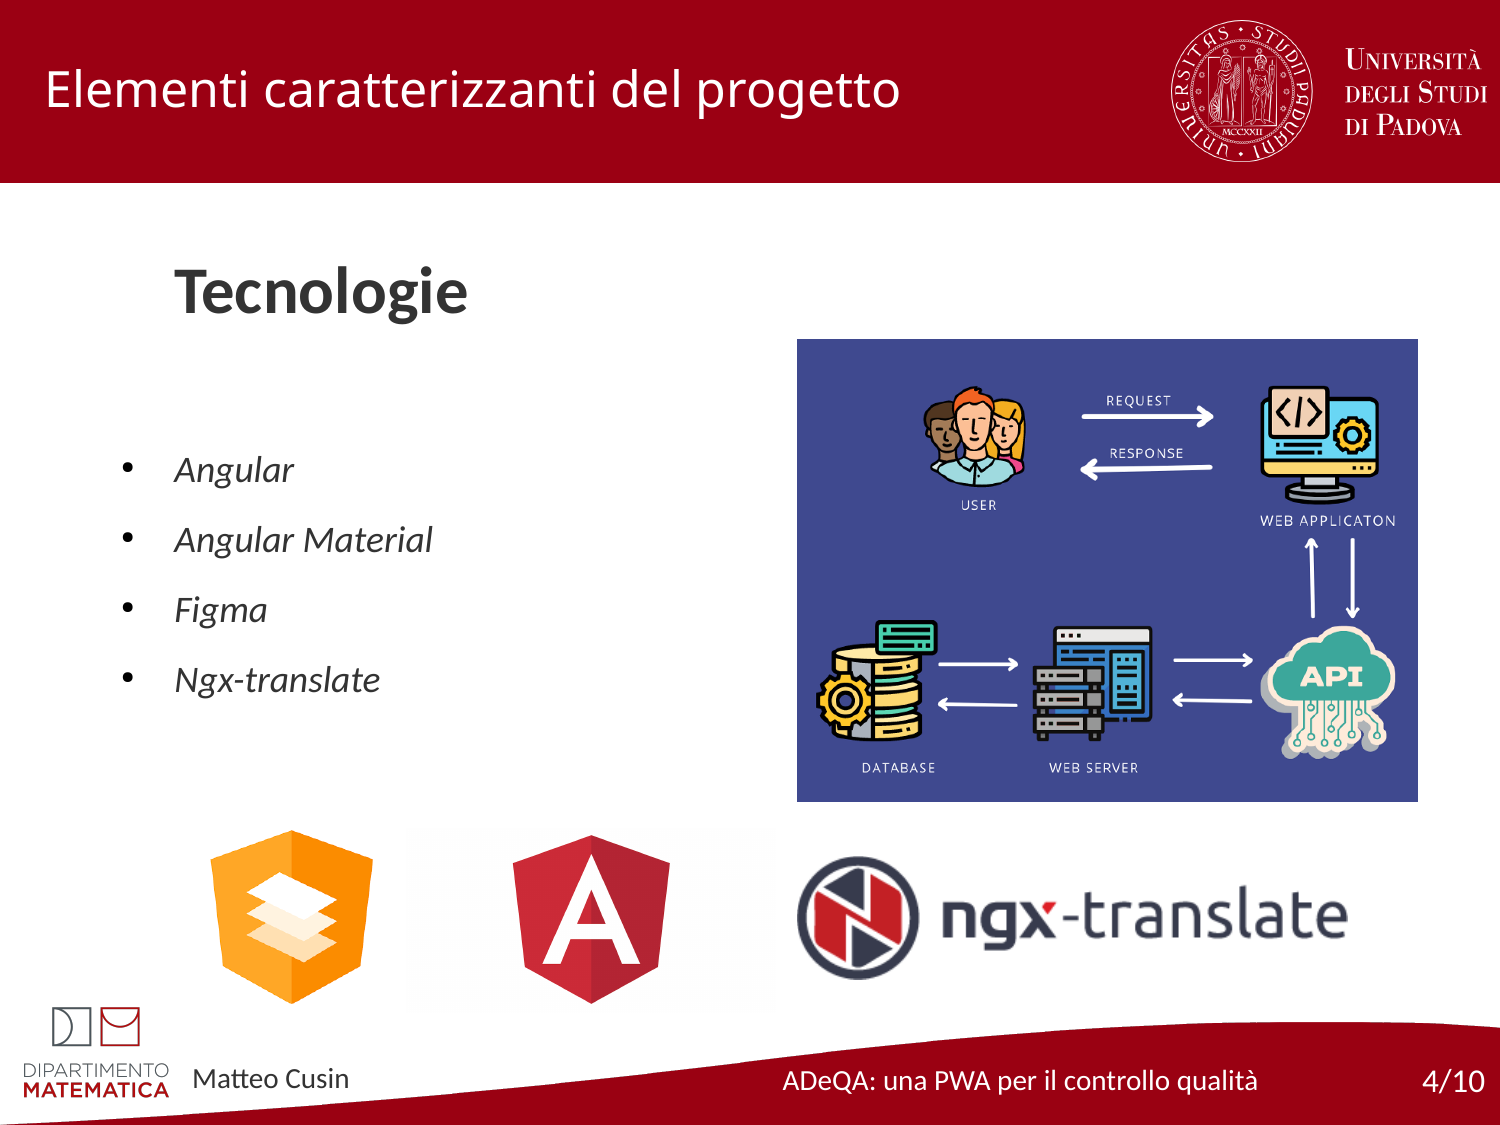

# Elementi caratterizzanti del progetto
Tecnologie
Angular
Angular Material
Figma
Ngx-translate
Matteo Cusin
ADeQA: una PWA per il controllo qualità
4/10